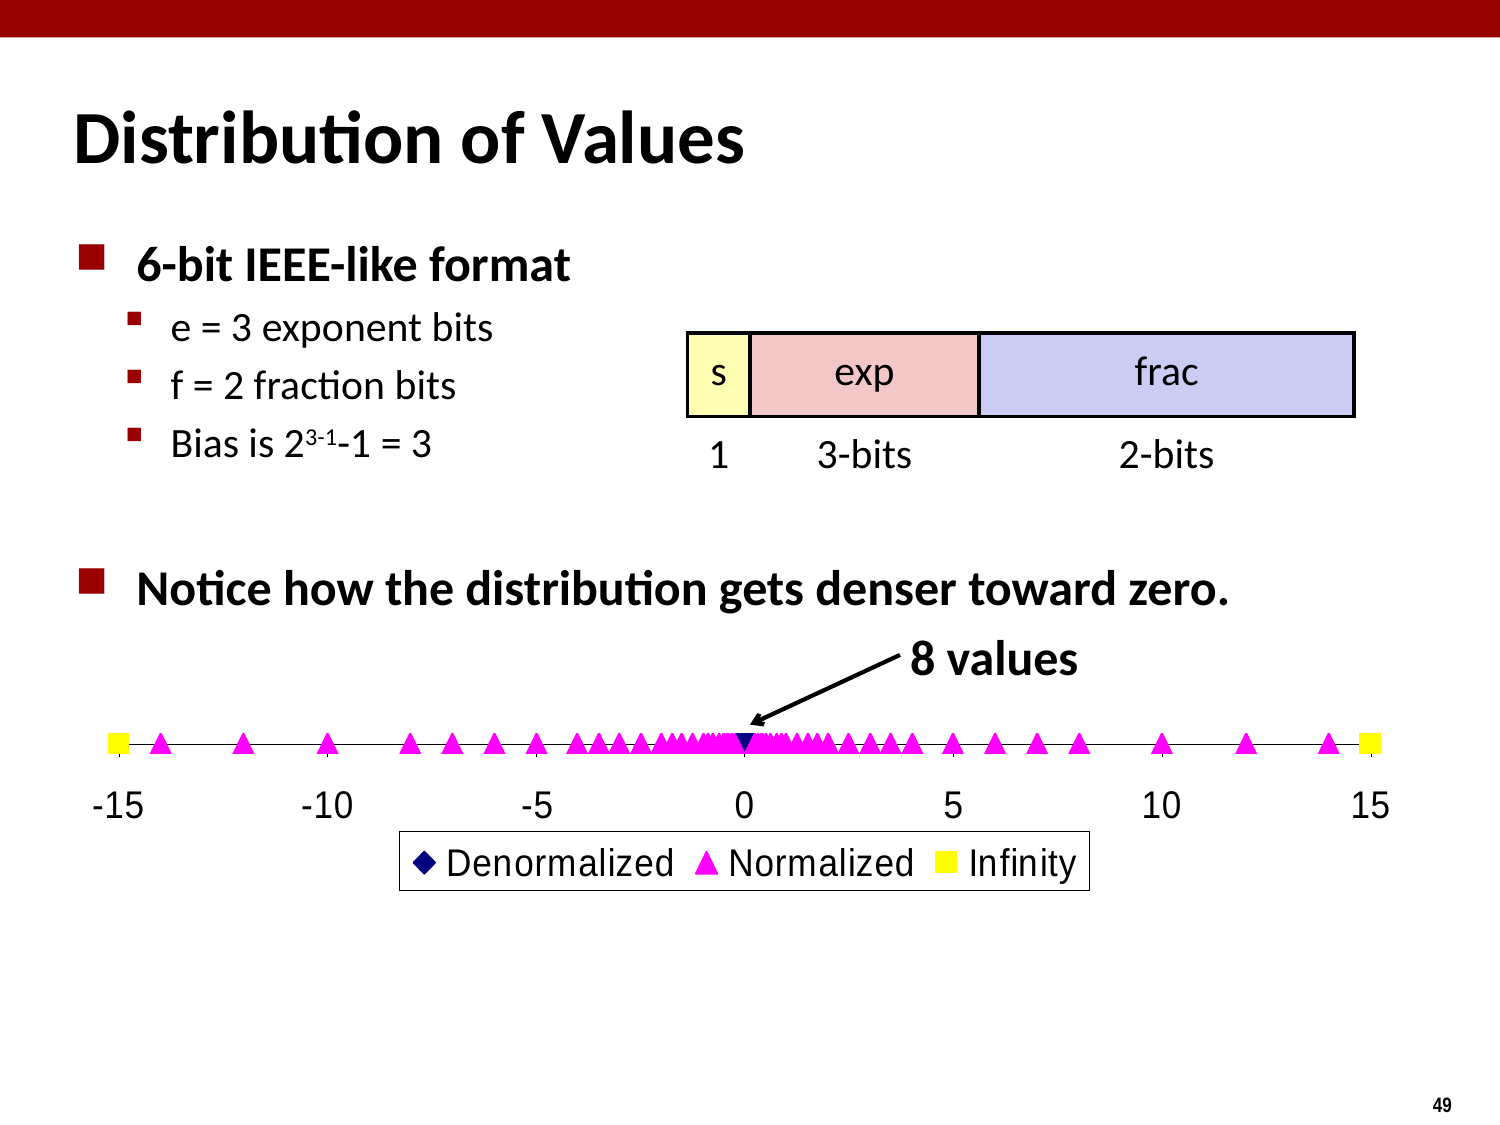

# Distribution of Values
6-bit IEEE-like format
e = 3 exponent bits
f = 2 fraction bits
Bias is 23-1-1 = 3
Notice how the distribution gets denser toward zero.
| s | exp | frac |
| --- | --- | --- |
| 1 | 3-bits | 2-bits |
 8 values